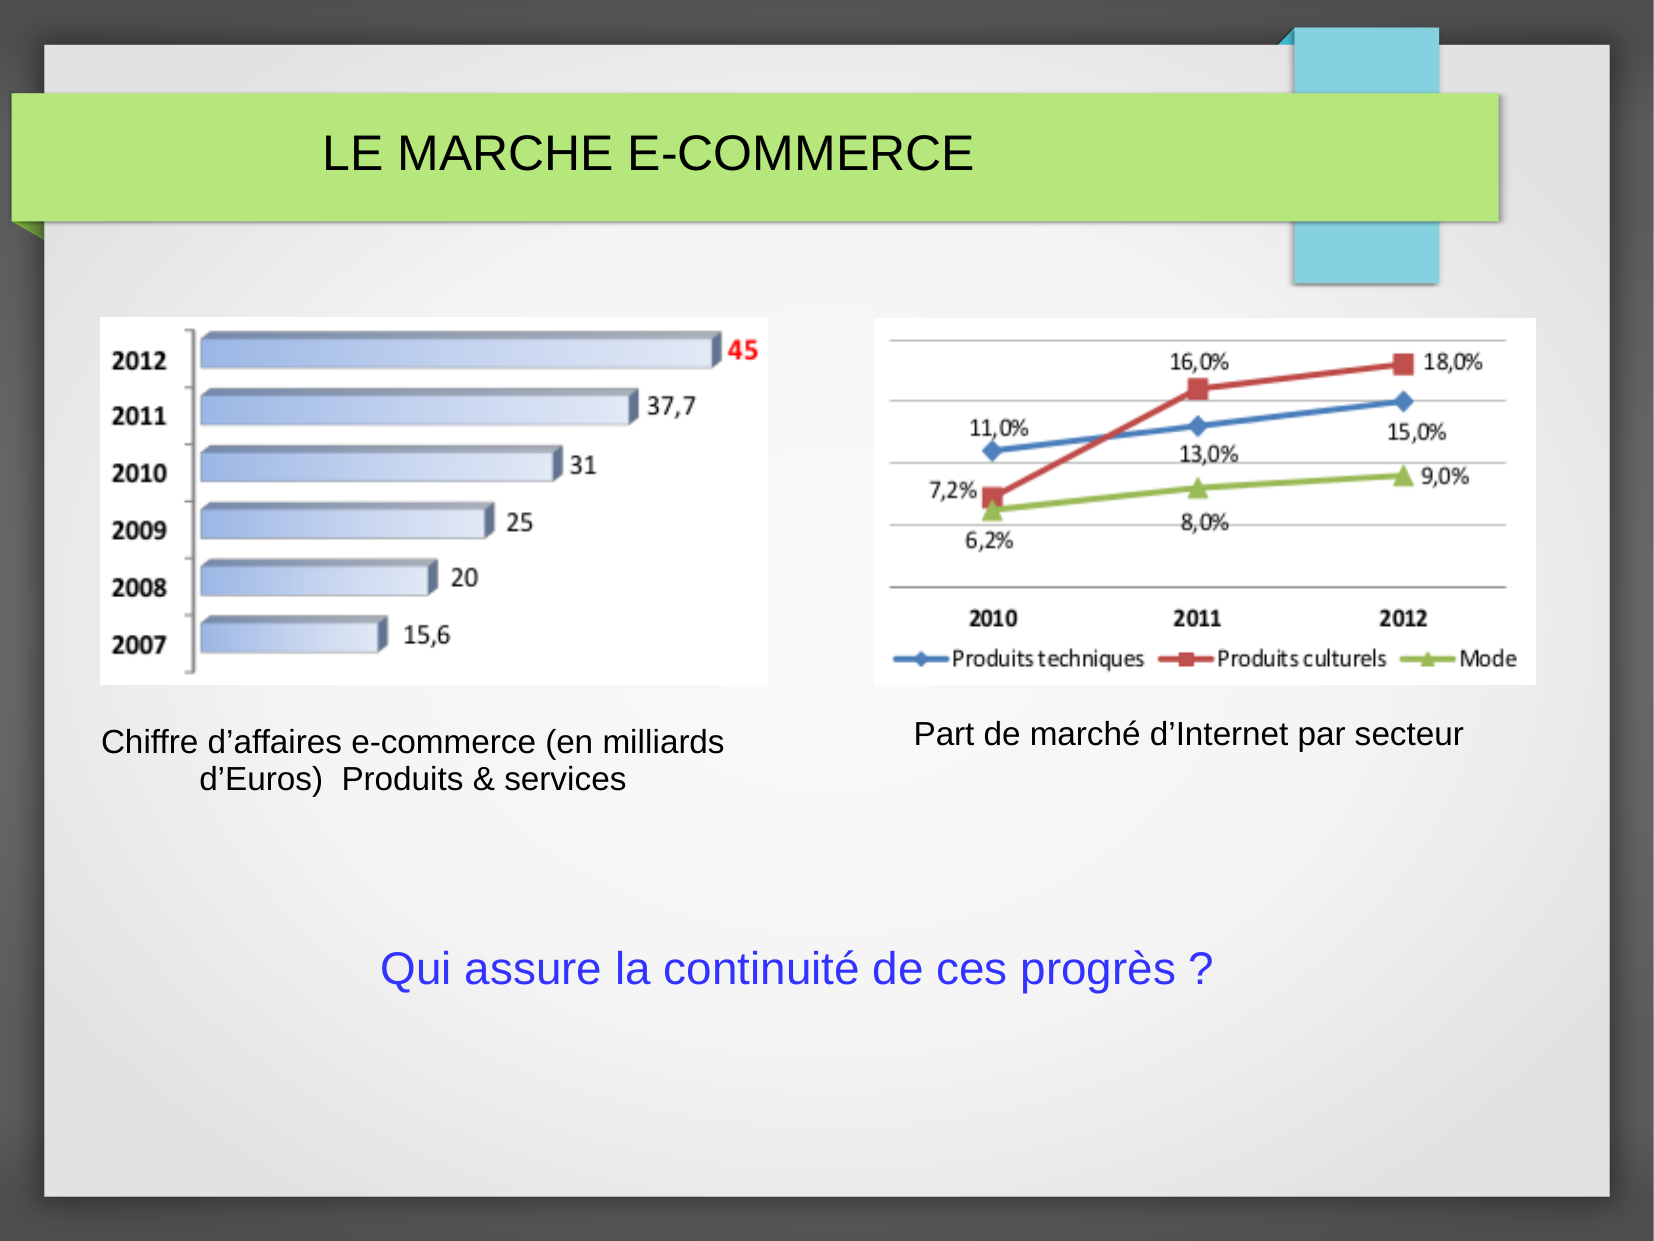

LE MARCHE E-COMMERCE
Part de marché d’Internet par secteur
Chiffre d’affaires e-commerce (en milliards d’Euros) Produits & services
Qui assure la continuité de ces progrès ?